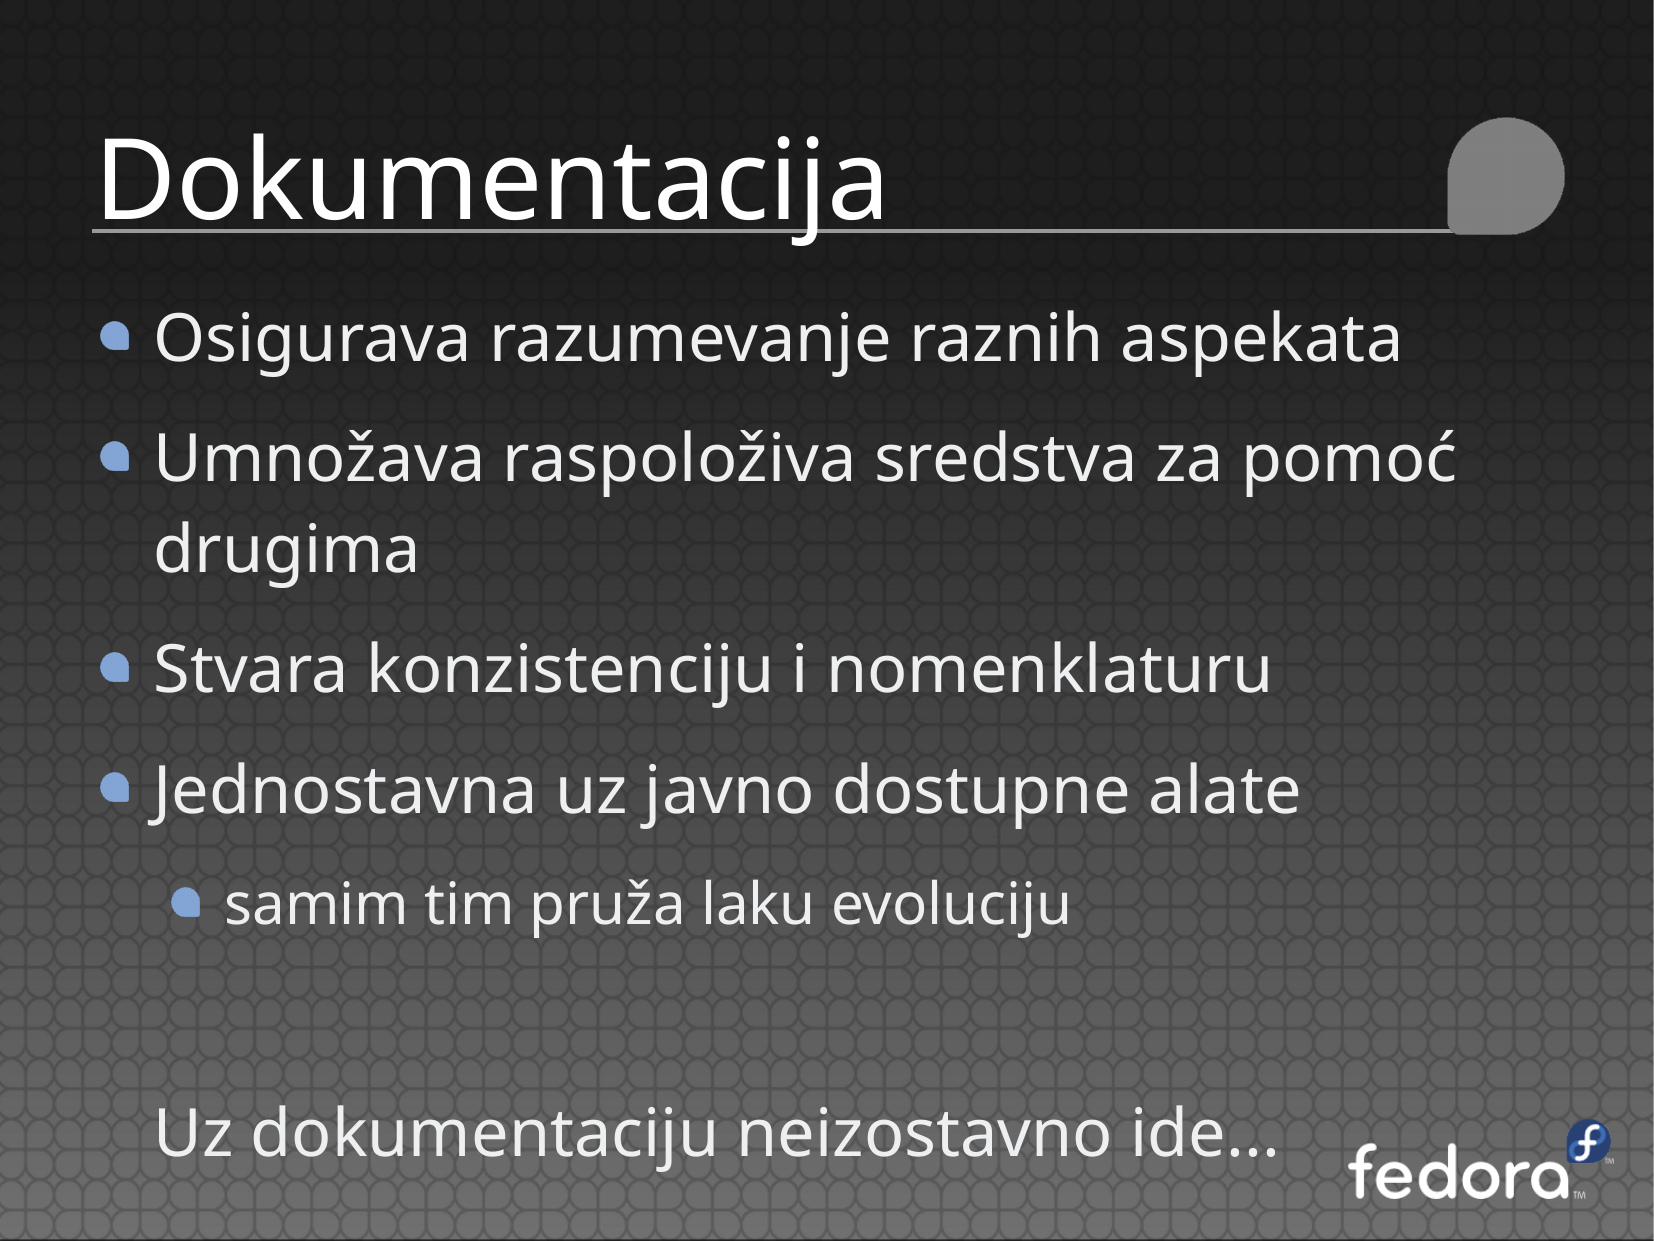

Dokumentacija
# Osigurava razumevanje raznih aspekata
Umnožava raspoloživa sredstva za pomoć drugima
Stvara konzistenciju i nomenklaturu
Jednostavna uz javno dostupne alate
samim tim pruža laku evoluciju
Uz dokumentaciju neizostavno ide...